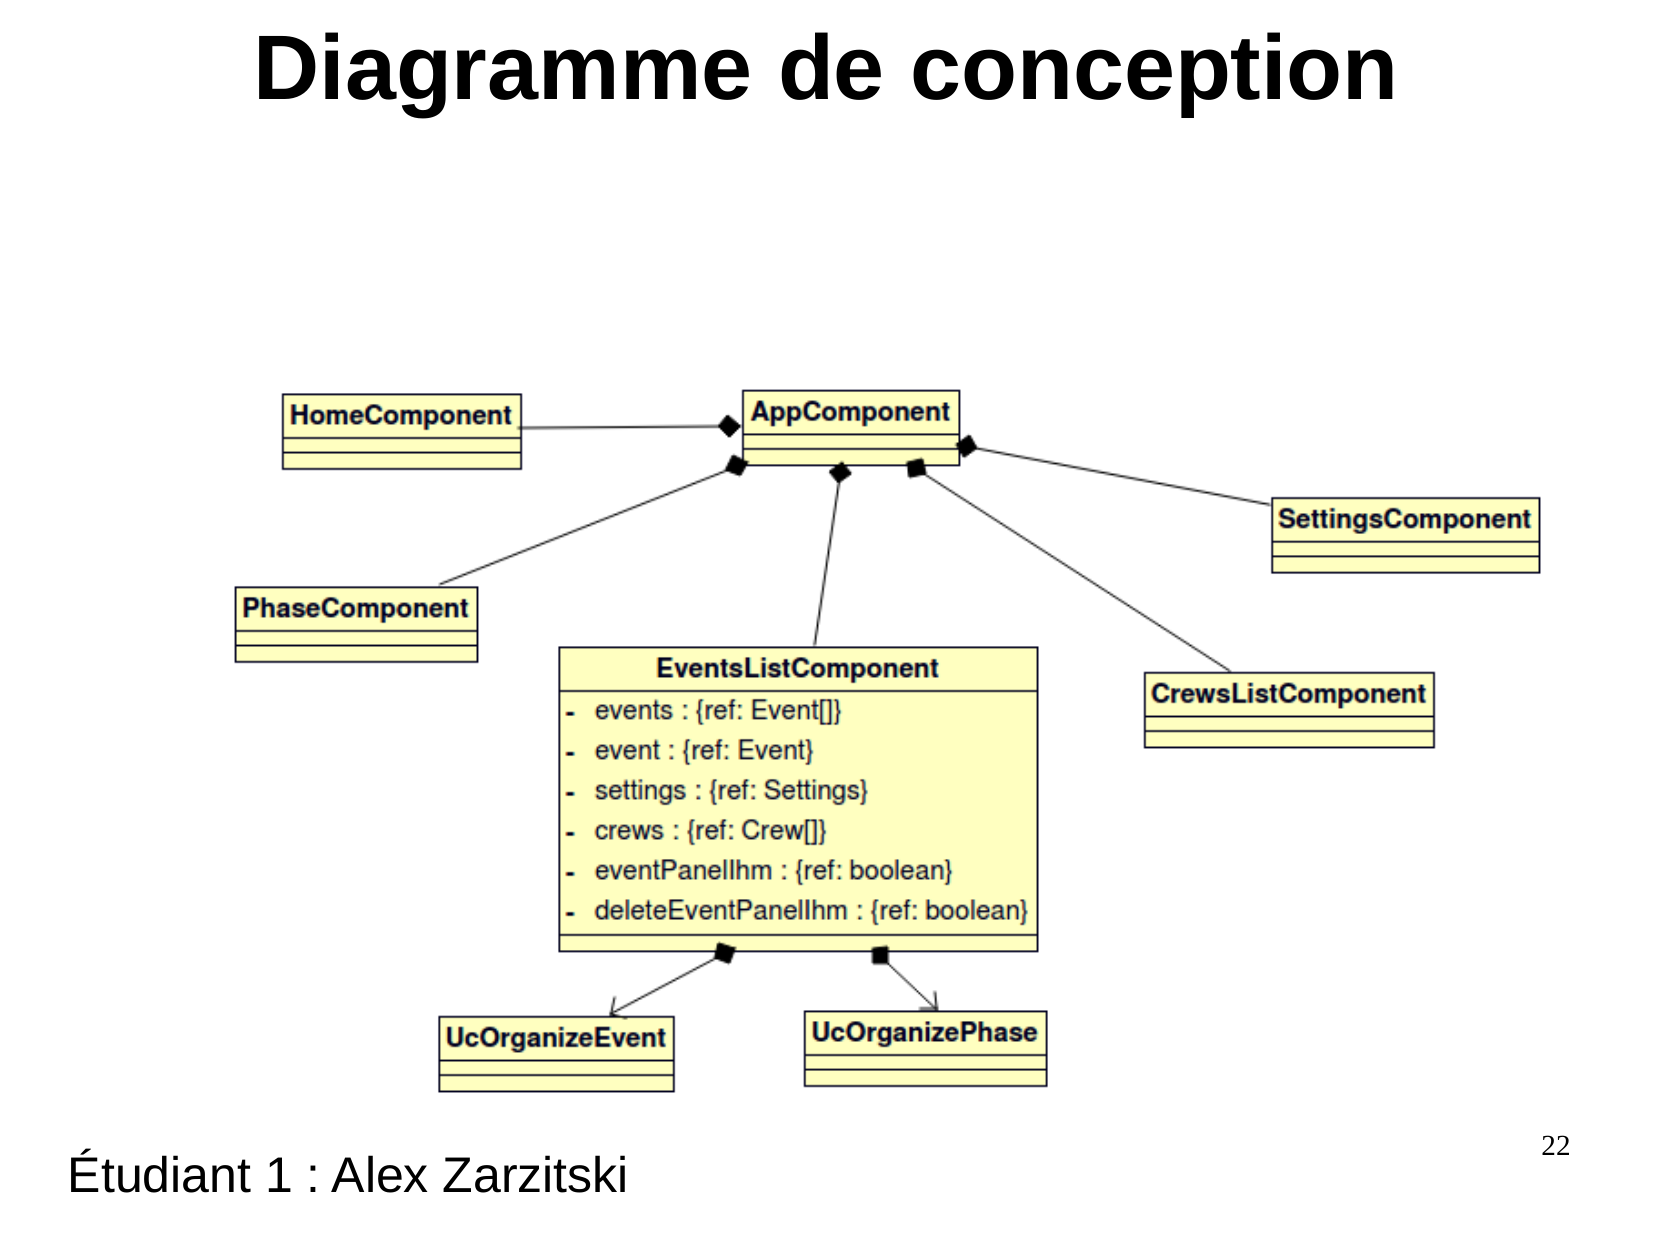

# Diagramme de conception
22
Étudiant 1 : Alex Zarzitski